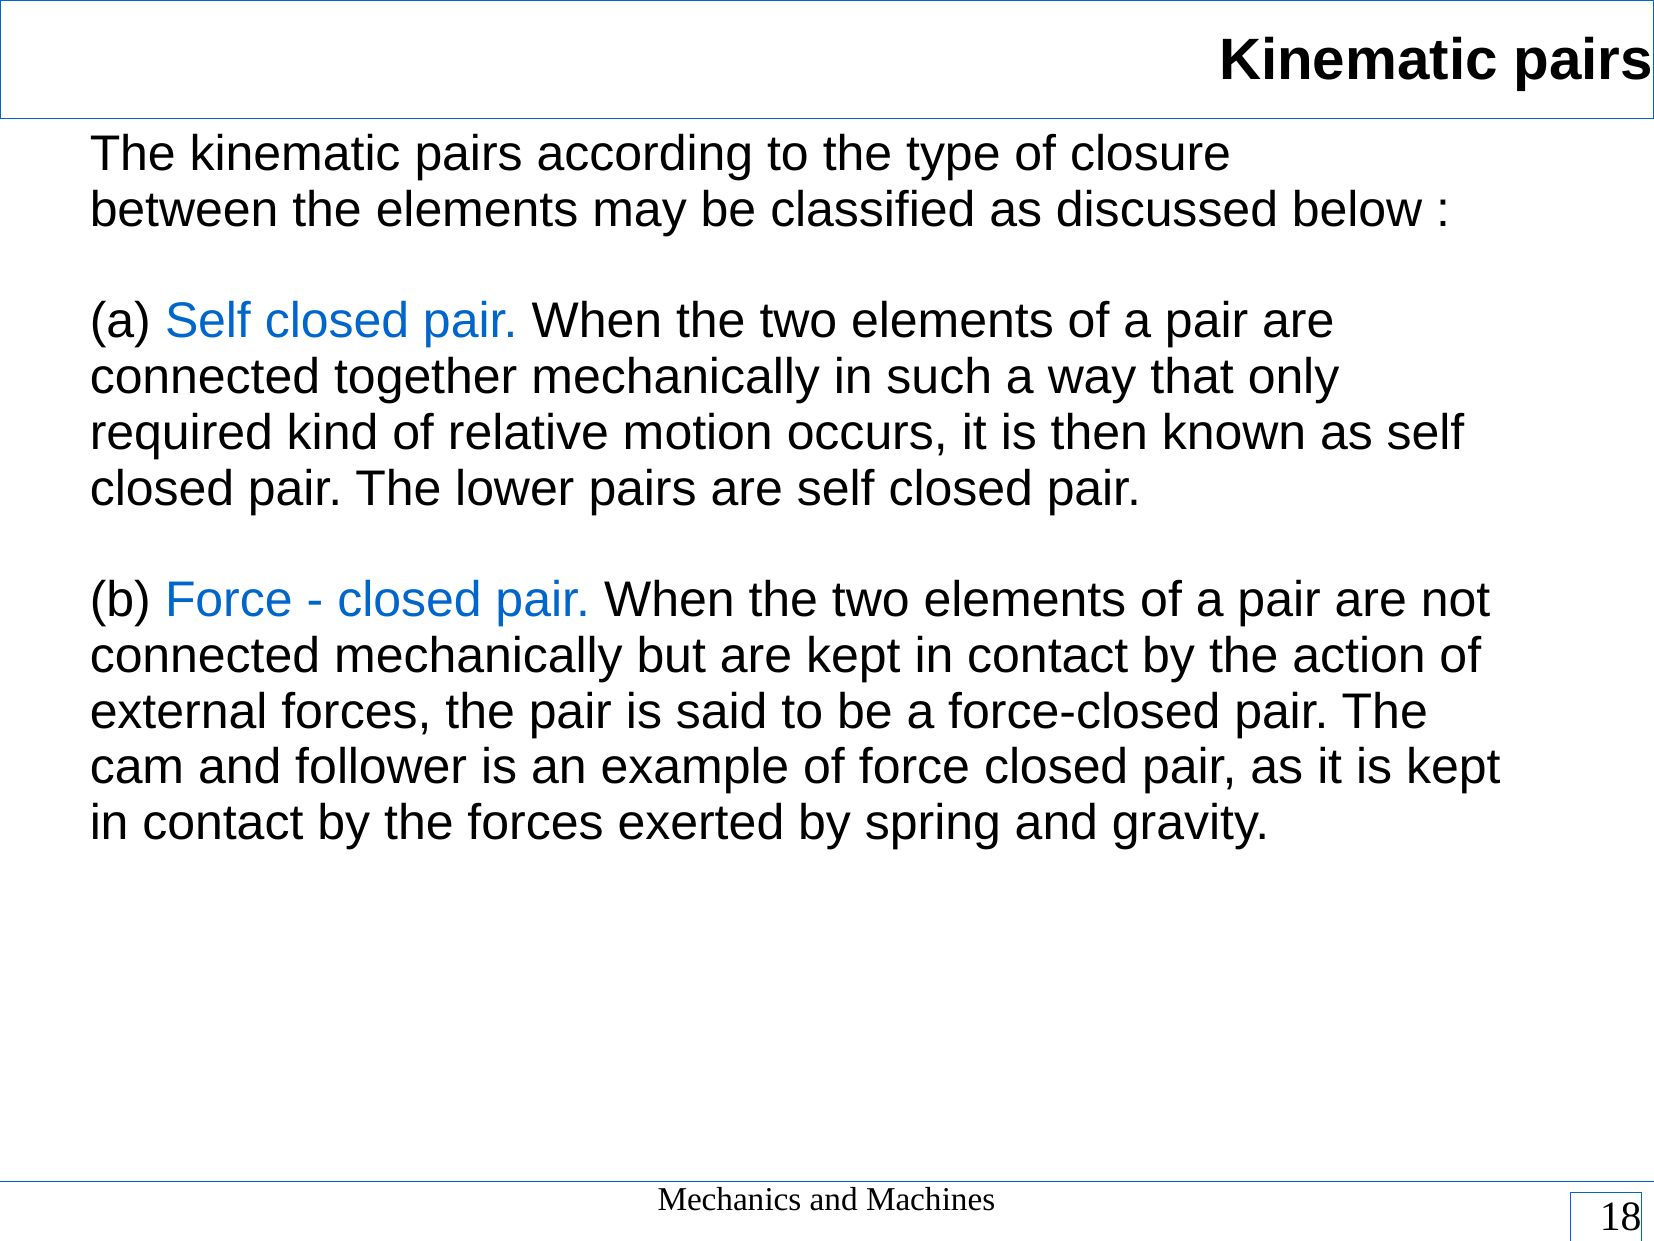

# Kinematic pairs
The kinematic pairs according to the type of closure
between the elements may be classified as discussed below :
(a) Self closed pair. When the two elements of a pair are connected together mechanically in such a way that only required kind of relative motion occurs, it is then known as self closed pair. The lower pairs are self closed pair.
(b) Force - closed pair. When the two elements of a pair are not connected mechanically but are kept in contact by the action of external forces, the pair is said to be a force-closed pair. The cam and follower is an example of force closed pair, as it is kept in contact by the forces exerted by spring and gravity.
Mechanics and Machines
18